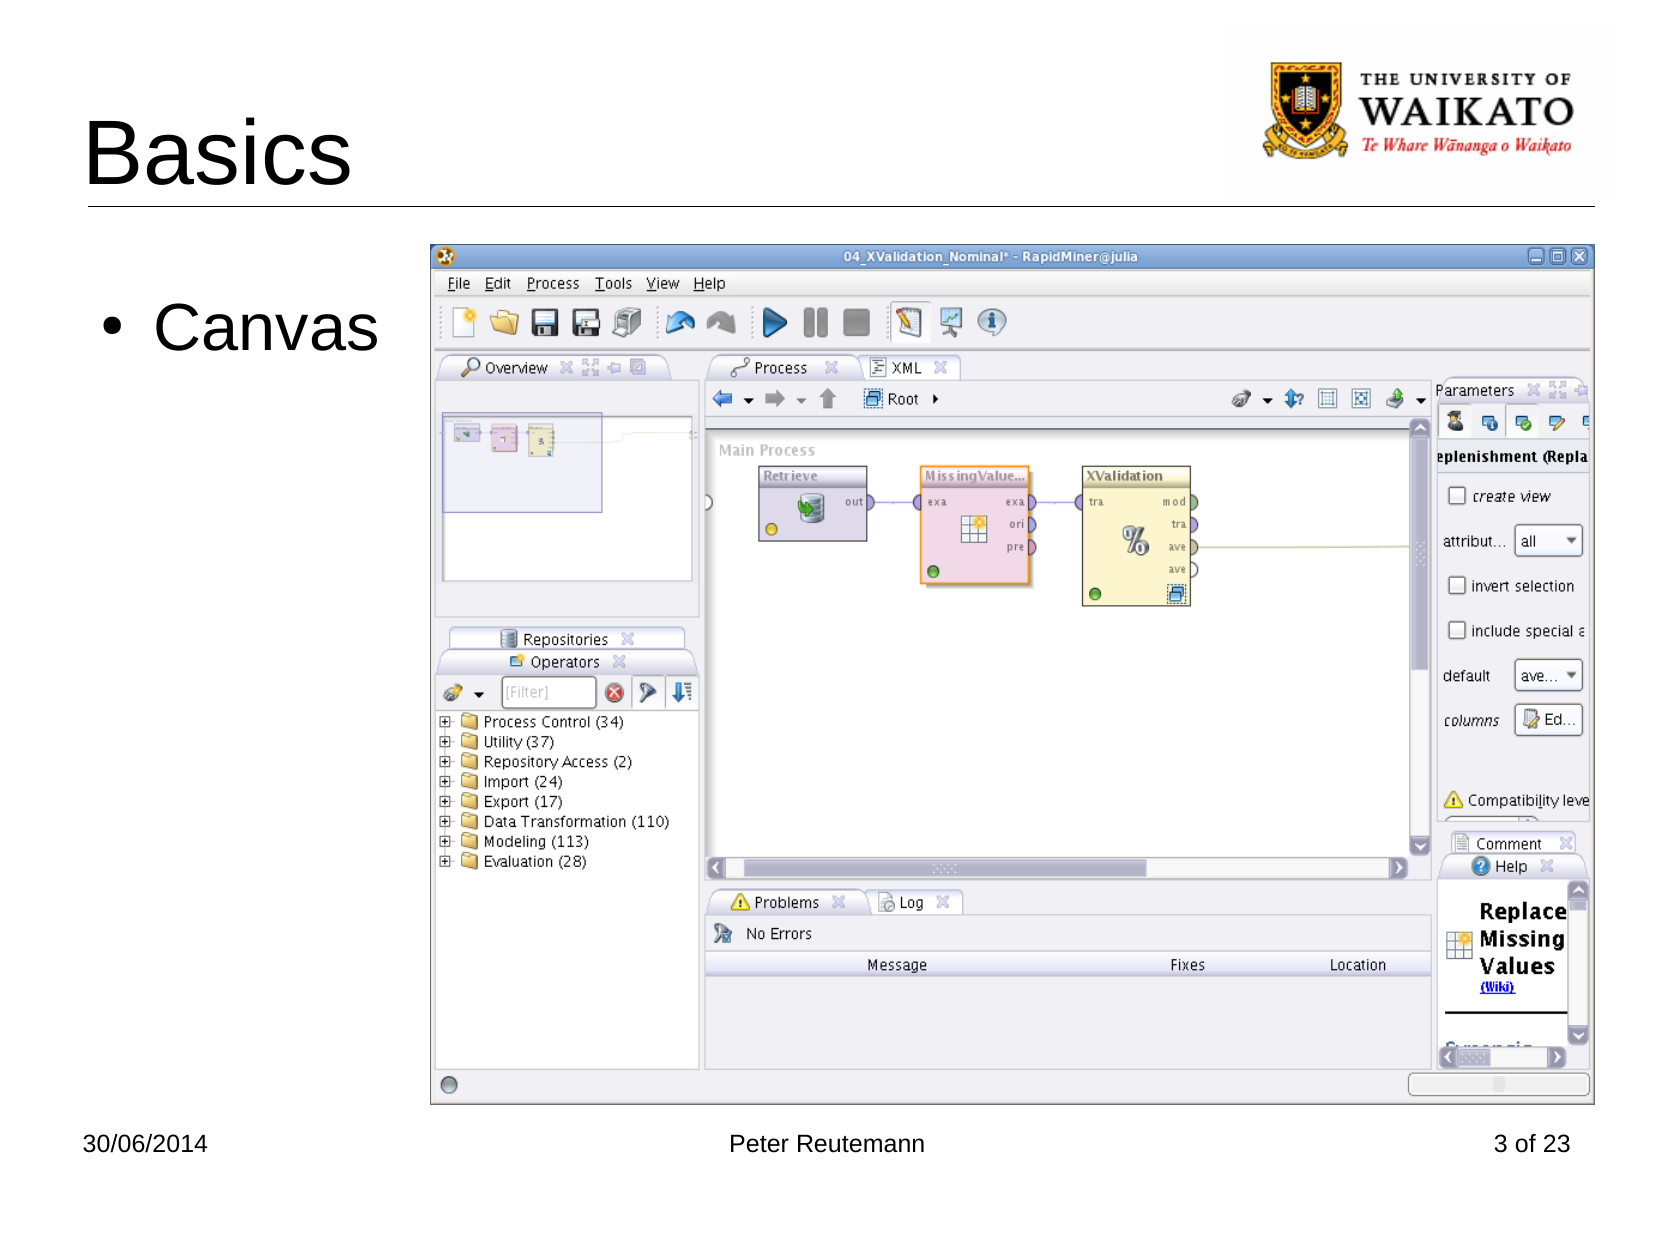

# Basics
Canvas
30/06/2014
Peter Reutemann
3